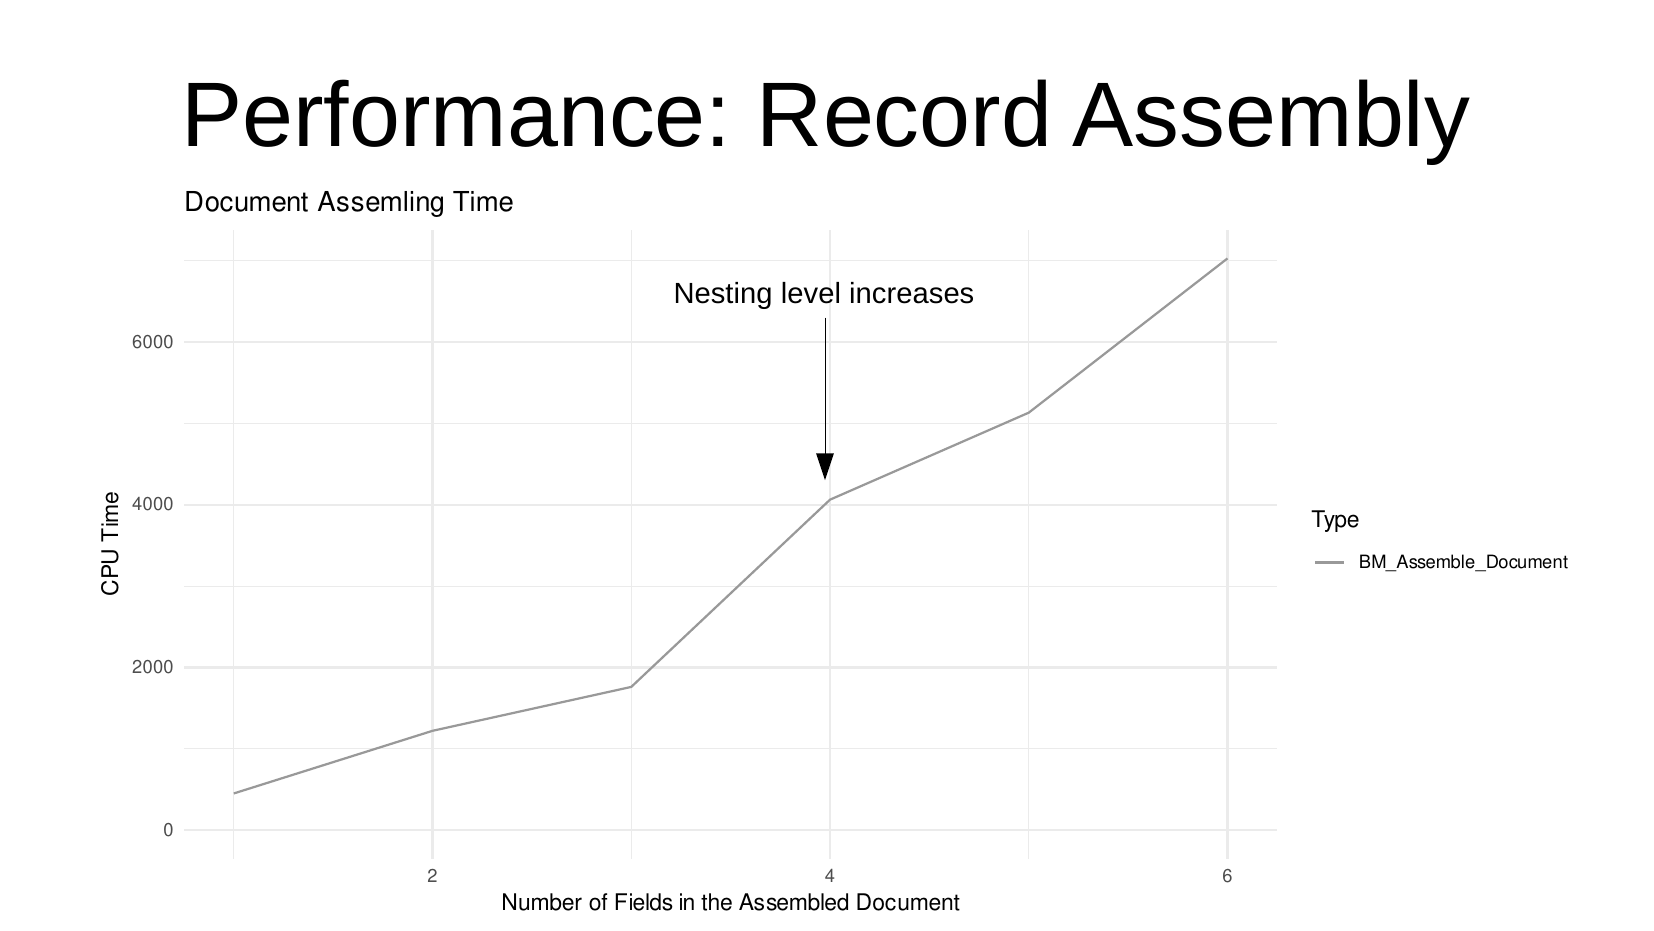

# Performance: Record Assembly
Nesting level increases